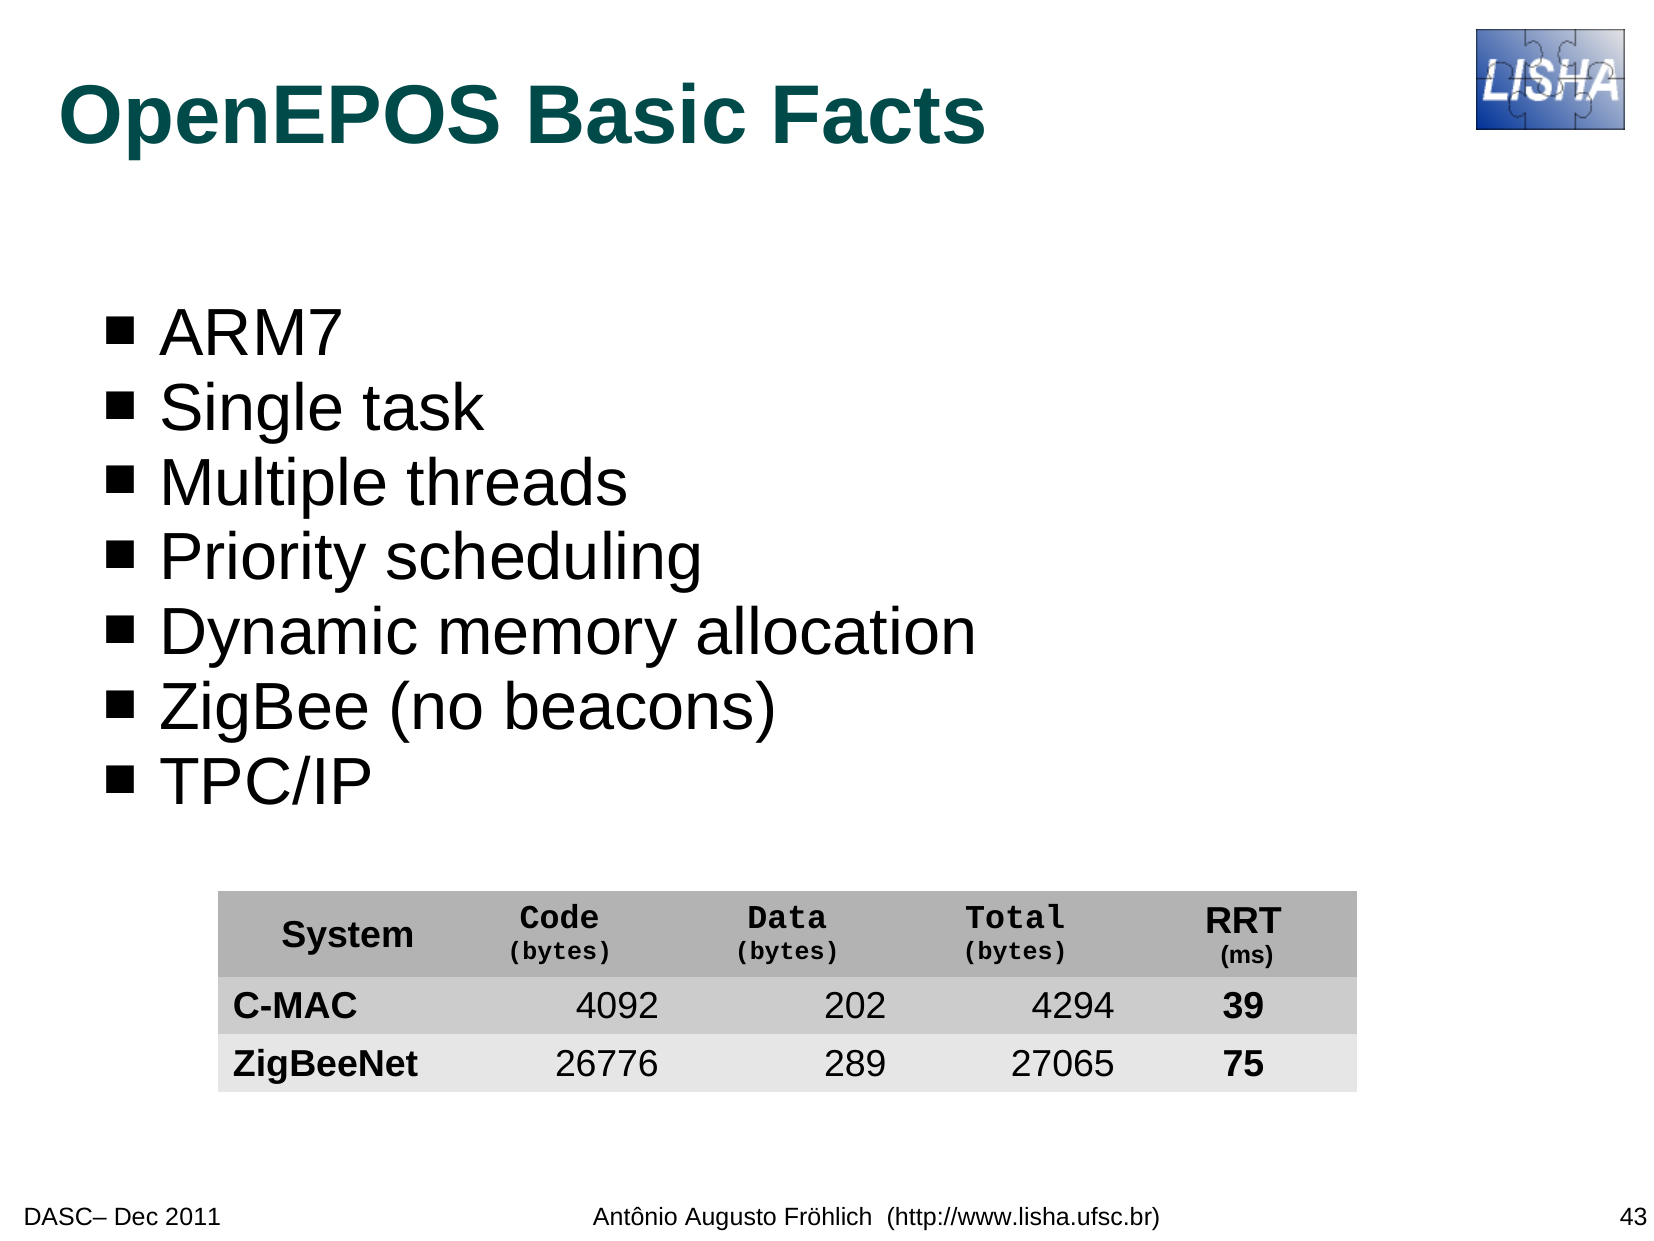

# OpenEPOS Basic Facts
ARM7
Single task
Multiple threads
Priority scheduling
Dynamic memory allocation
ZigBee (no beacons)
TPC/IP
| System | Code (bytes) | Data (bytes) | Total (bytes) | RRT (ms) |
| --- | --- | --- | --- | --- |
| C-MAC | 4092 | 202 | 4294 | 39 |
| ZigBeeNet | 26776 | 289 | 27065 | 75 |